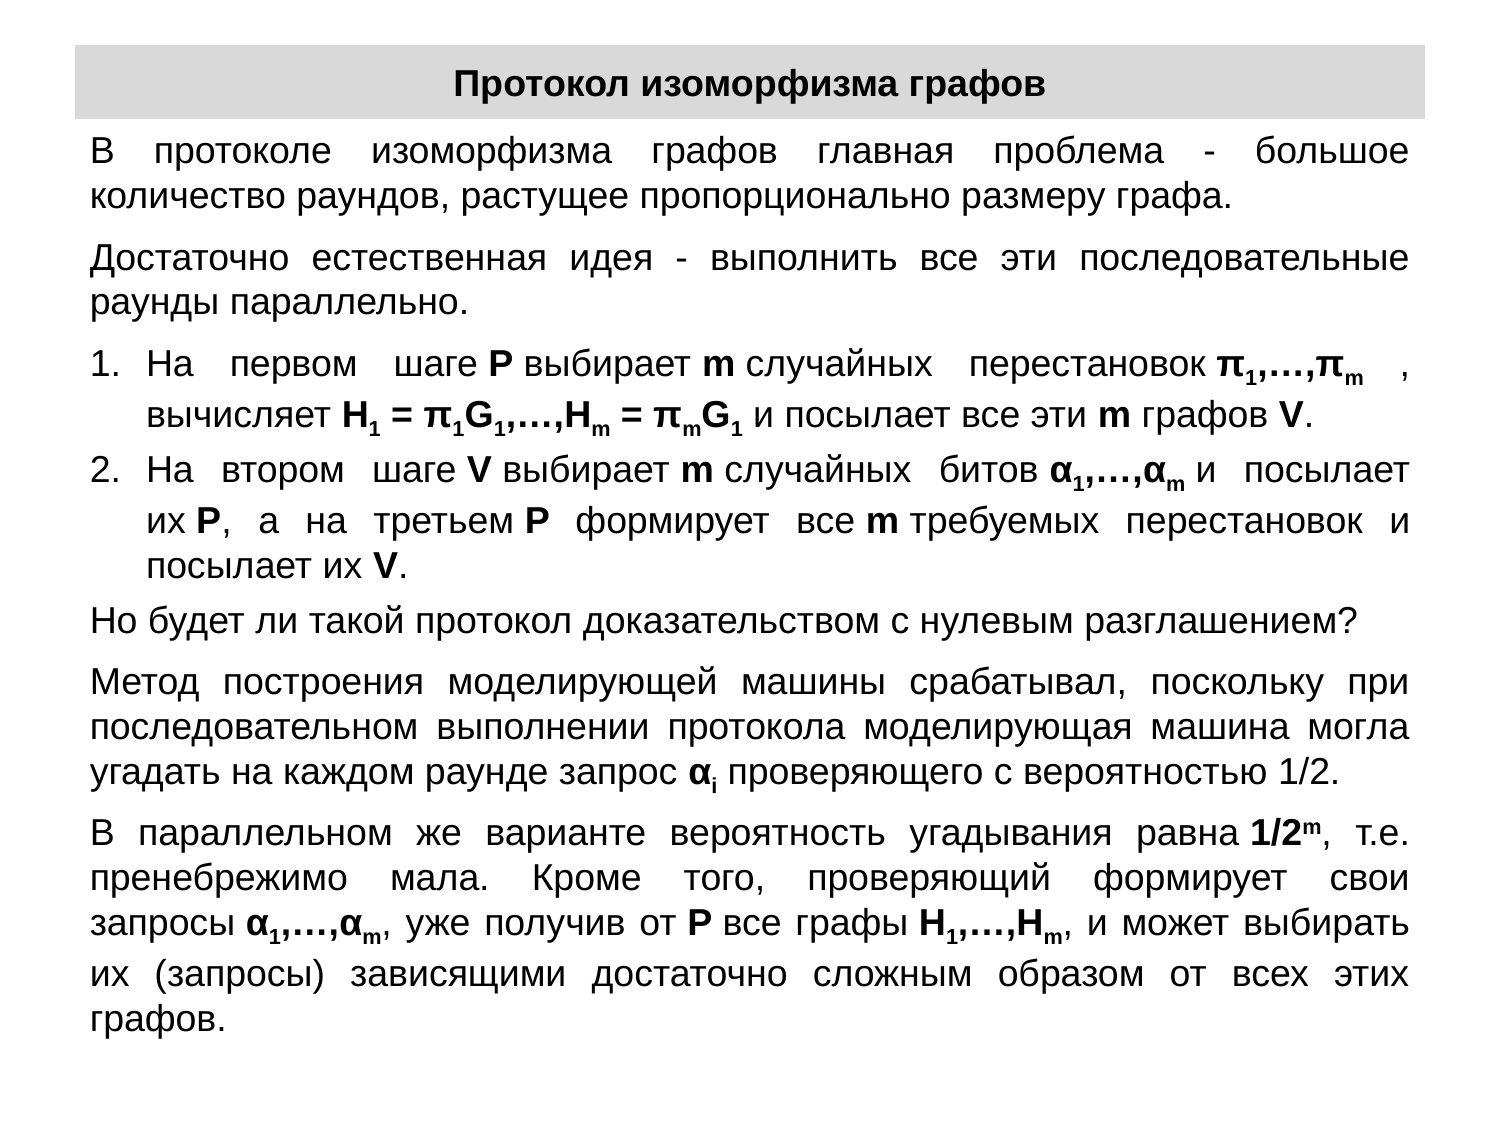

Протокол изоморфизма графов
В протоколе изоморфизма графов главная проблема - большое количество раундов, растущее пропорционально размеру графа.
Достаточно естественная идея - выполнить все эти последовательные раунды параллельно.
На первом шаге P выбирает m случайных перестановок π1,…,πm , вычисляет H1 = π1G1,…,Hm = πmG1 и посылает все эти m графов V.
На втором шаге V выбирает m случайных битов α1,…,αm и посылает их P, а на третьем P формирует все m требуемых перестановок и посылает их V.
Но будет ли такой протокол доказательством с нулевым разглашением?
Метод построения моделирующей машины срабатывал, поскольку при последовательном выполнении протокола моделирующая машина могла угадать на каждом раунде запрос αi проверяющего с вероятностью 1/2.
В параллельном же варианте вероятность угадывания равна 1/2m, т.е. пренебрежимо мала. Кроме того, проверяющий формирует свои запросы α1,…,αm, уже получив от P все графы H1,…,Hm, и может выбирать их (запросы) зависящими достаточно сложным образом от всех этих графов.